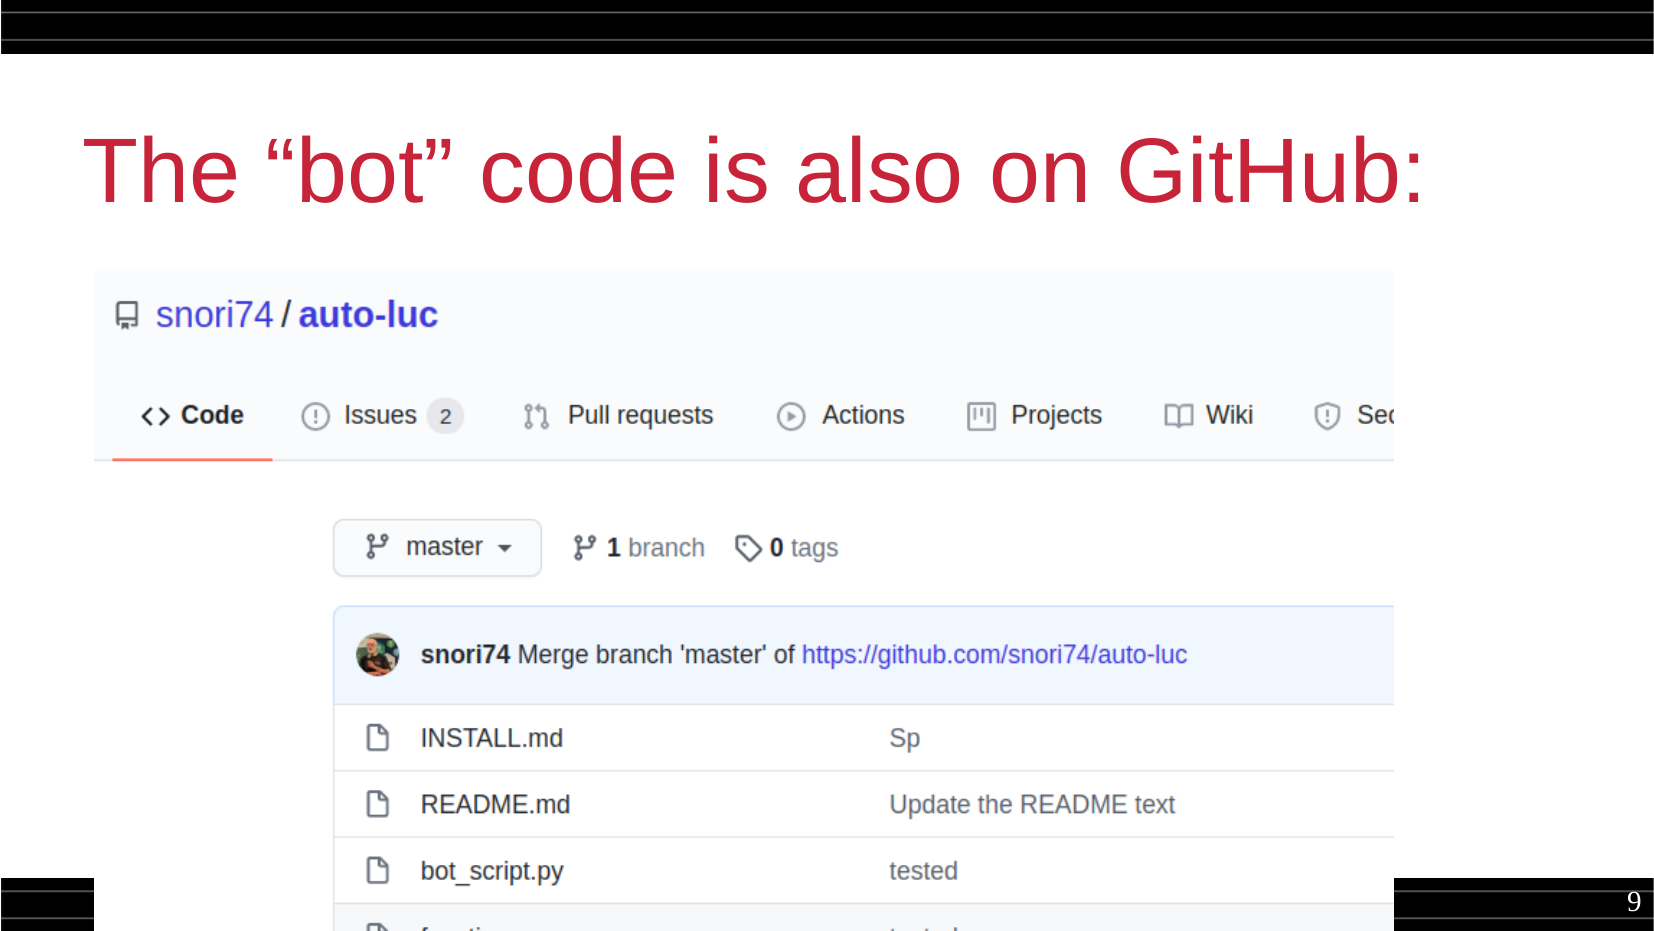

# The “bot” code is also on GitHub: